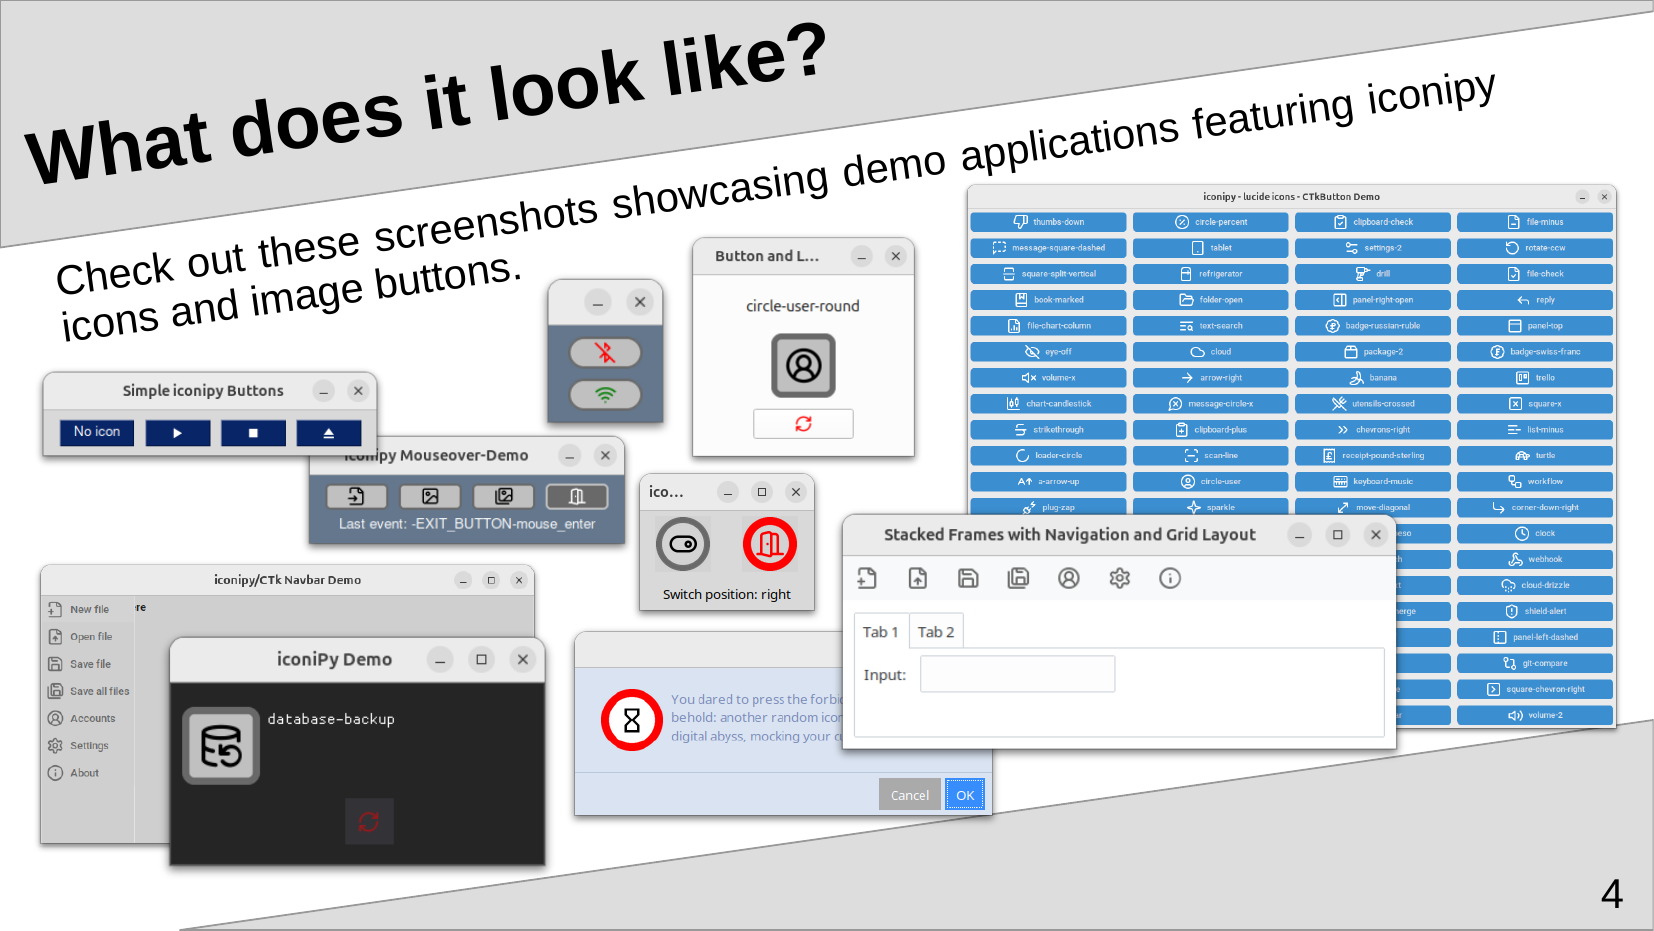

# What does it look like?
Check out these screenshots showcasing demo applications featuring iconipy icons and image buttons.
4